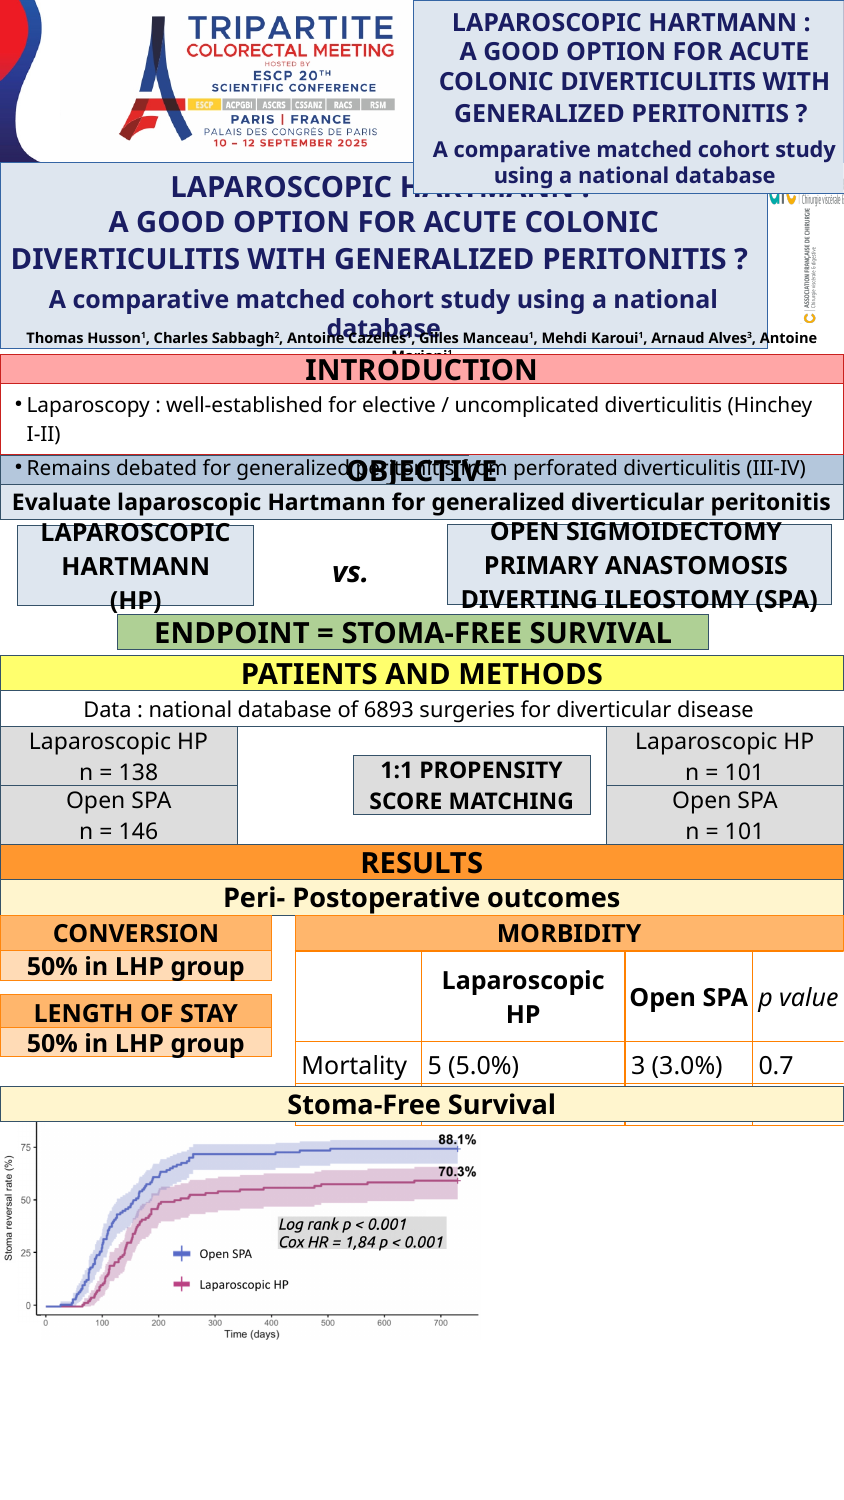

LAPAROSCOPIC HARTMANN :
A GOOD OPTION FOR ACUTE COLONIC DIVERTICULITIS WITH GENERALIZED PERITONITIS ?
A comparative matched cohort study using a national database
LAPAROSCOPIC HARTMANN :
A GOOD OPTION FOR ACUTE COLONIC DIVERTICULITIS WITH GENERALIZED PERITONITIS ?
A comparative matched cohort study using a national database
Thomas Husson1, Charles Sabbagh2, Antoine Cazelles1, Gilles Manceau1, Mehdi Karoui1, Arnaud Alves3, Antoine Mariani1
INTRODUCTION
Laparoscopy : well-established for elective / uncomplicated diverticulitis (Hinchey I-II)
Remains debated for generalized peritonitis from perforated diverticulitis (III-IV)
OBJECTIVE
Evaluate laparoscopic Hartmann for generalized diverticular peritonitis
OPEN SIGMOIDECTOMY PRIMARY ANASTOMOSIS DIVERTING ILEOSTOMY (SPA)
LAPAROSCOPIC HARTMANN (HP)
vs.
ENDPOINT = STOMA-FREE SURVIVAL
PATIENTS AND METHODS
Data : national database of 6893 surgeries for diverticular disease
Laparoscopic HP
n = 138
Laparoscopic HP
n = 101
1:1 PROPENSITY SCORE MATCHING
Open SPA
n = 146
Open SPA
n = 101
RESULTS
Peri- Postoperative outcomes
CONVERSION
MORBIDITY
50% in LHP group
| | Laparoscopic HP | Open SPA | p value |
| --- | --- | --- | --- |
| Mortality | 5 (5.0%) | 3 (3.0%) | 0.7 |
| Dindo≥ 2 | 27 (27%) | 26 (26%) | >0.9 |
LENGTH OF STAY
50% in LHP group
Stoma-Free Survival
Log rank p < 0.001
Cox HR = 1,84 p < 0.001